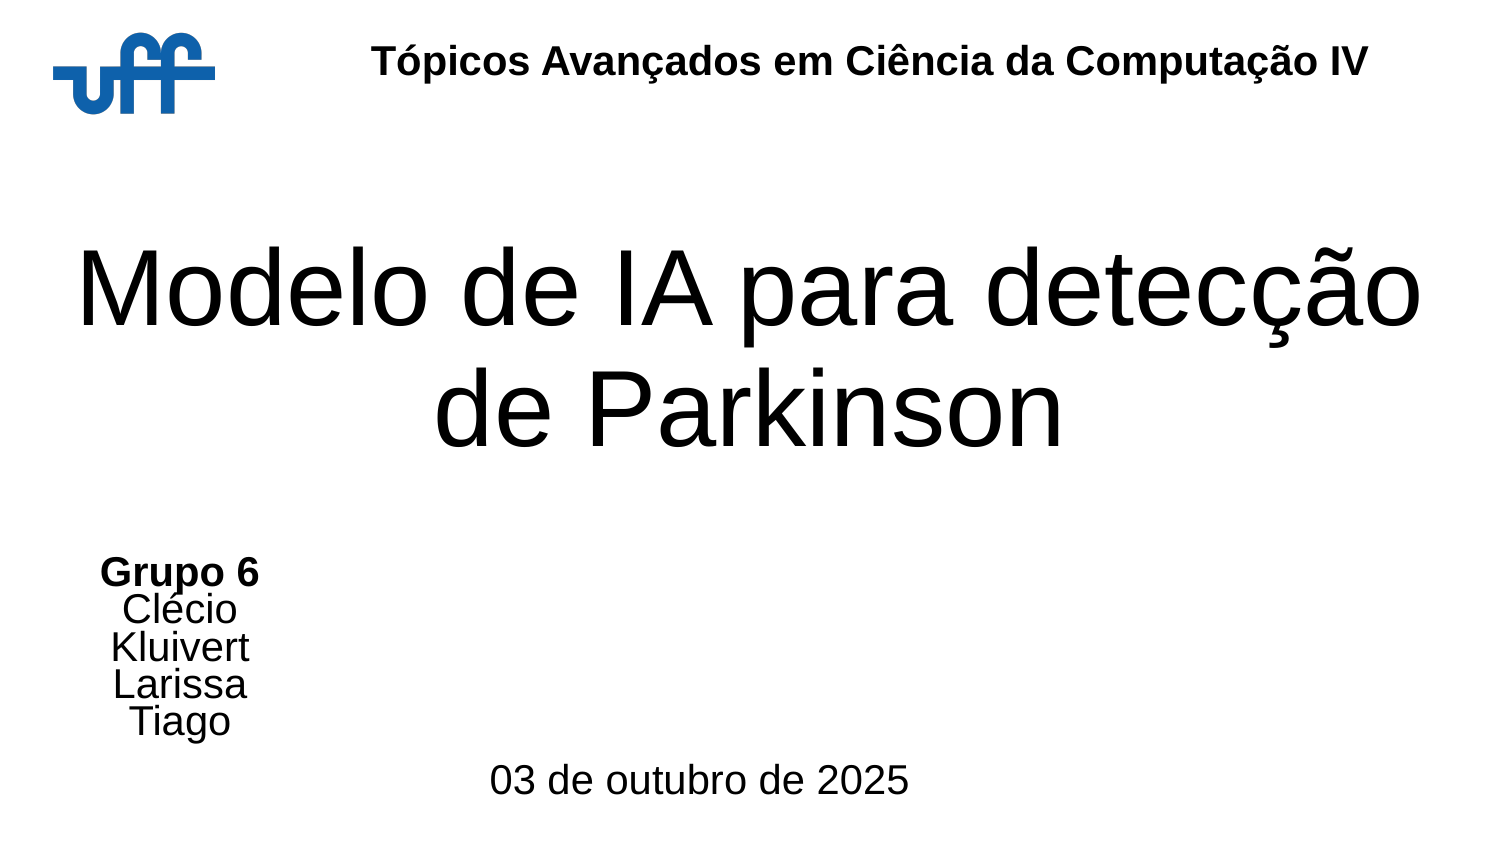

Tópicos Avançados em Ciência da Computação IV
# Modelo de IA para detecção de Parkinson
Grupo 6
Clécio
Kluivert
Larissa
Tiago
03 de outubro de 2025